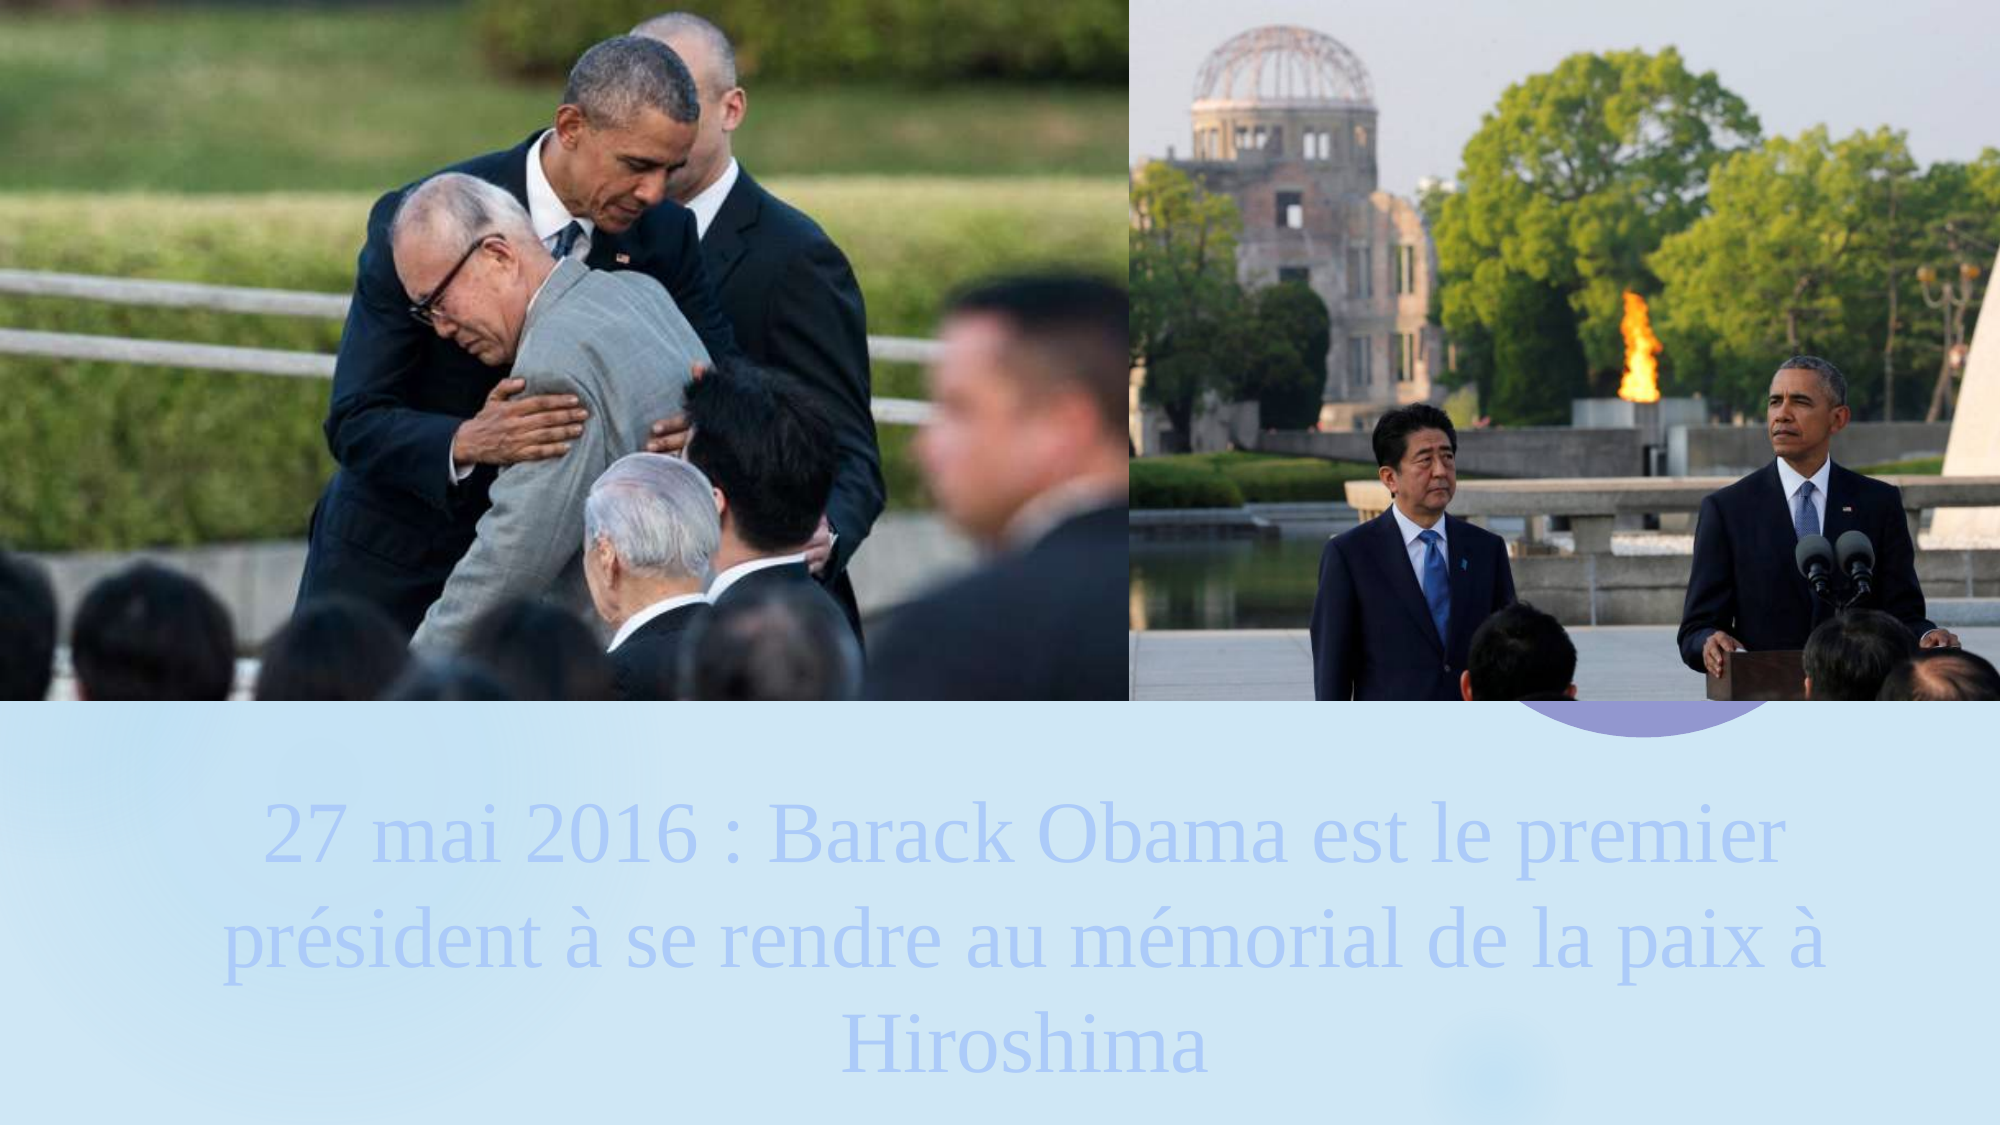

# 27 mai 2016 : Barack Obama est le premier président à se rendre au mémorial de la paix à Hiroshima